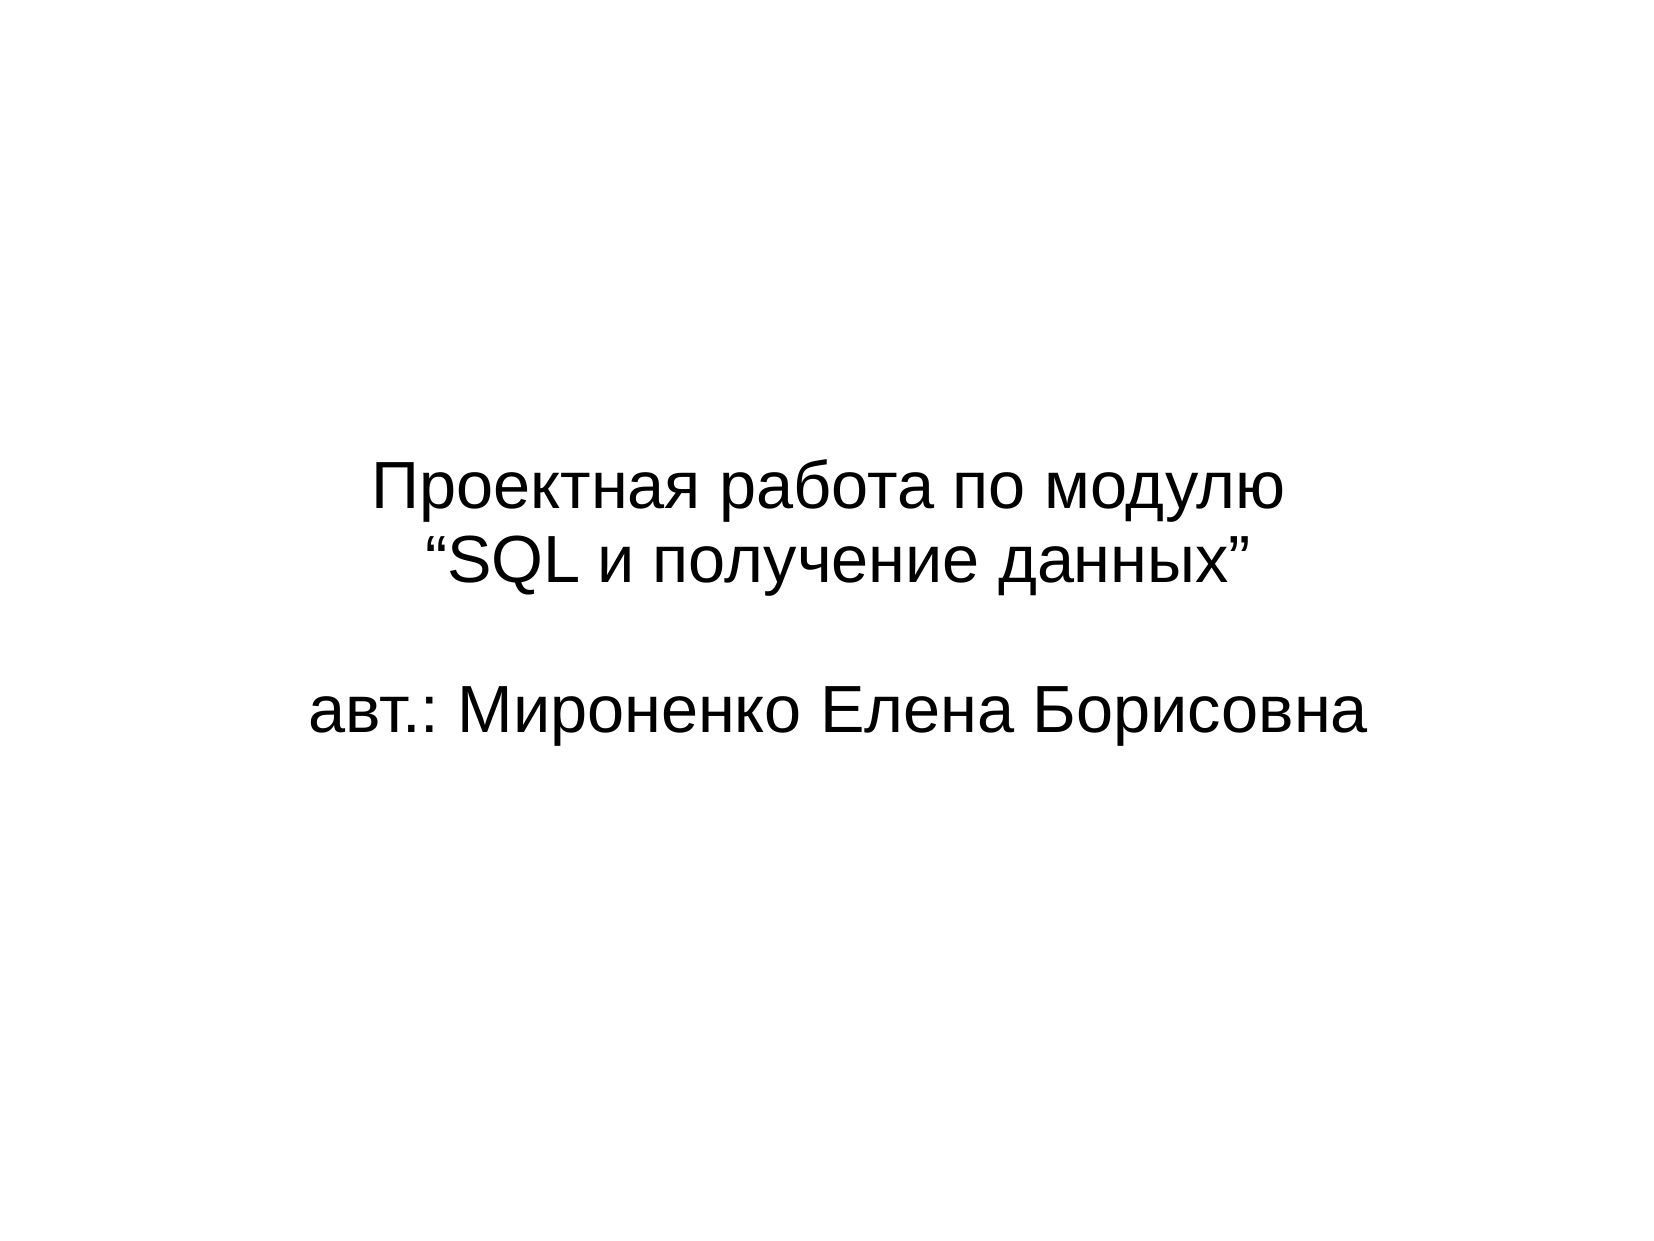

# Проектная работа по модулю
“SQL и получение данных”
авт.: Мироненко Елена Борисовна